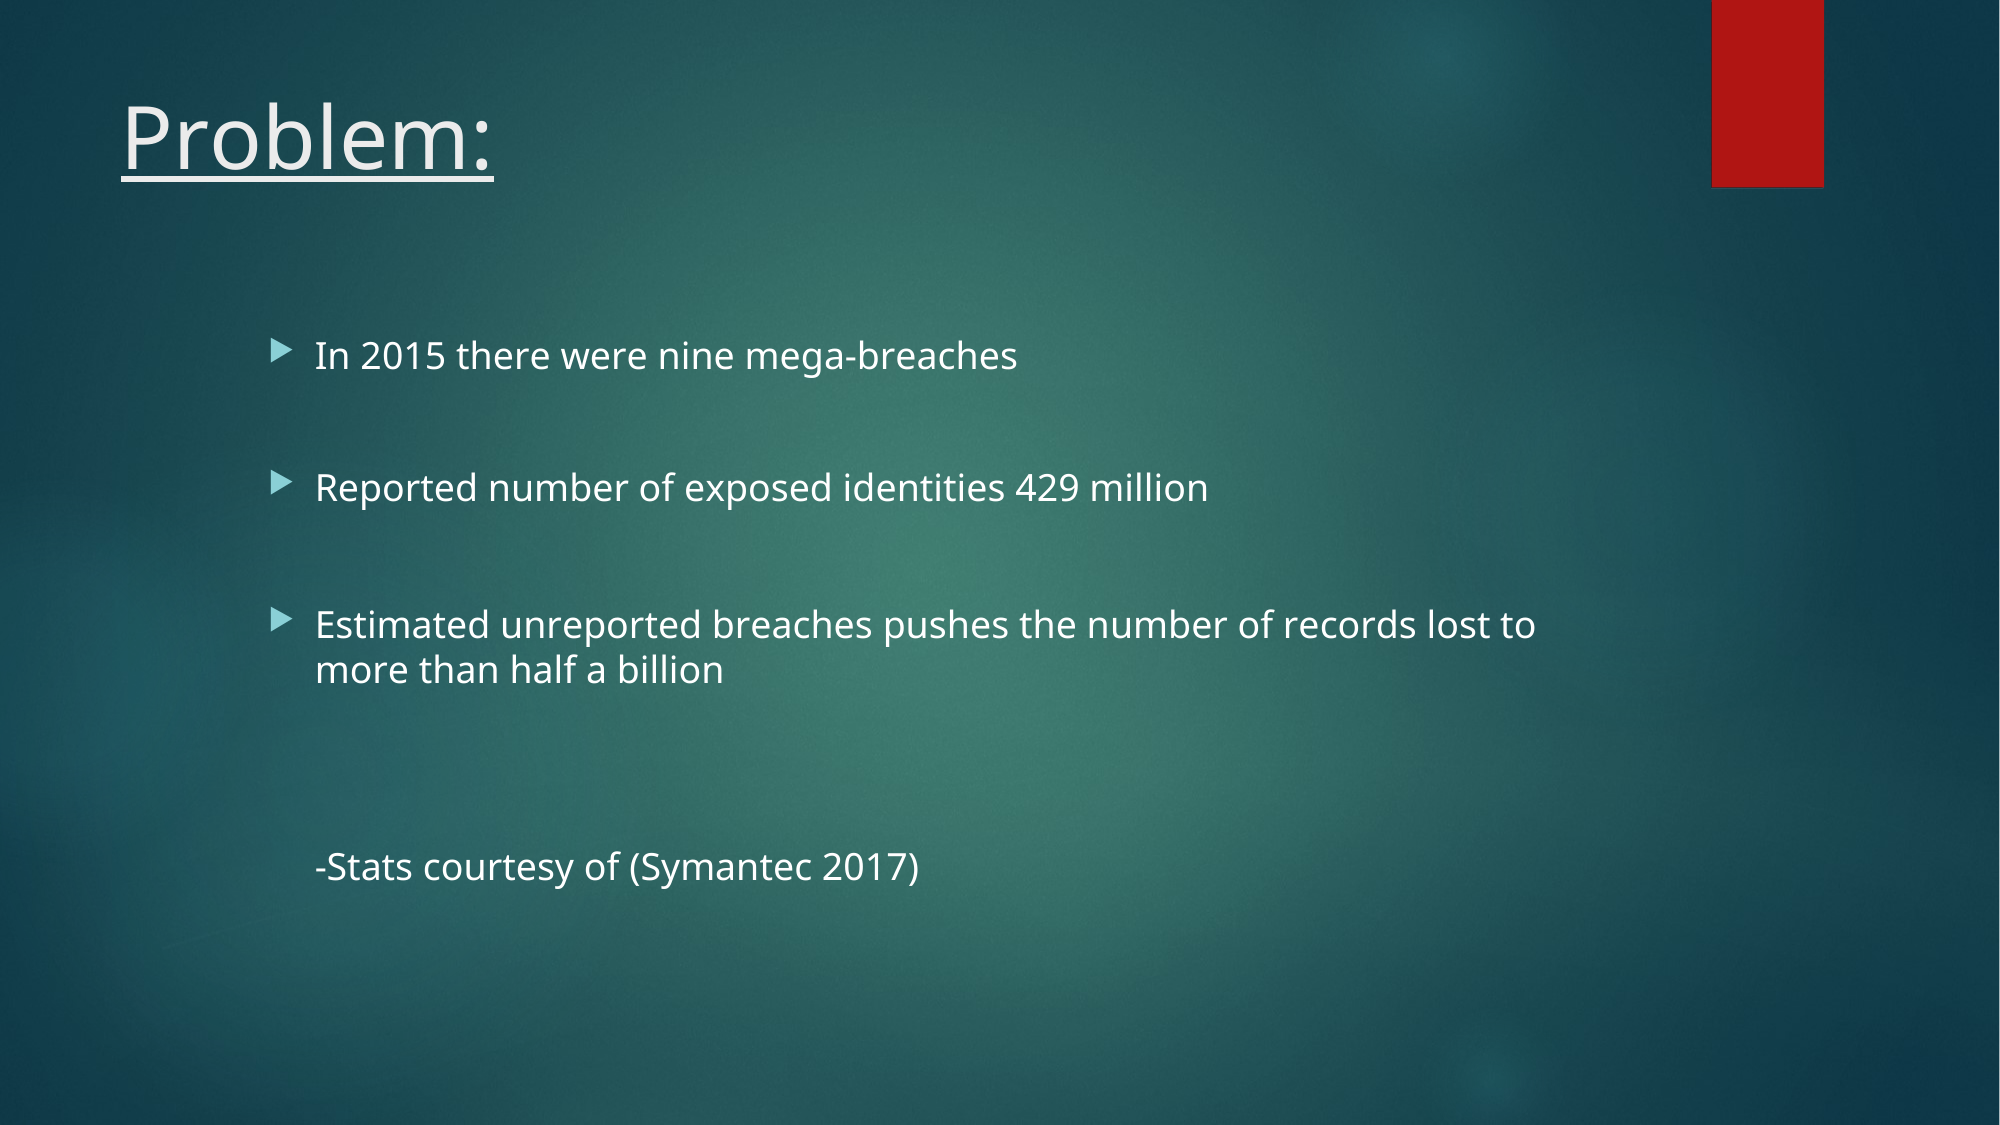

# Problem:
In 2015 there were nine mega-breaches
Reported number of exposed identities 429 million
Estimated unreported breaches pushes the number of records lost to more than half a billion
-Stats courtesy of (Symantec 2017)